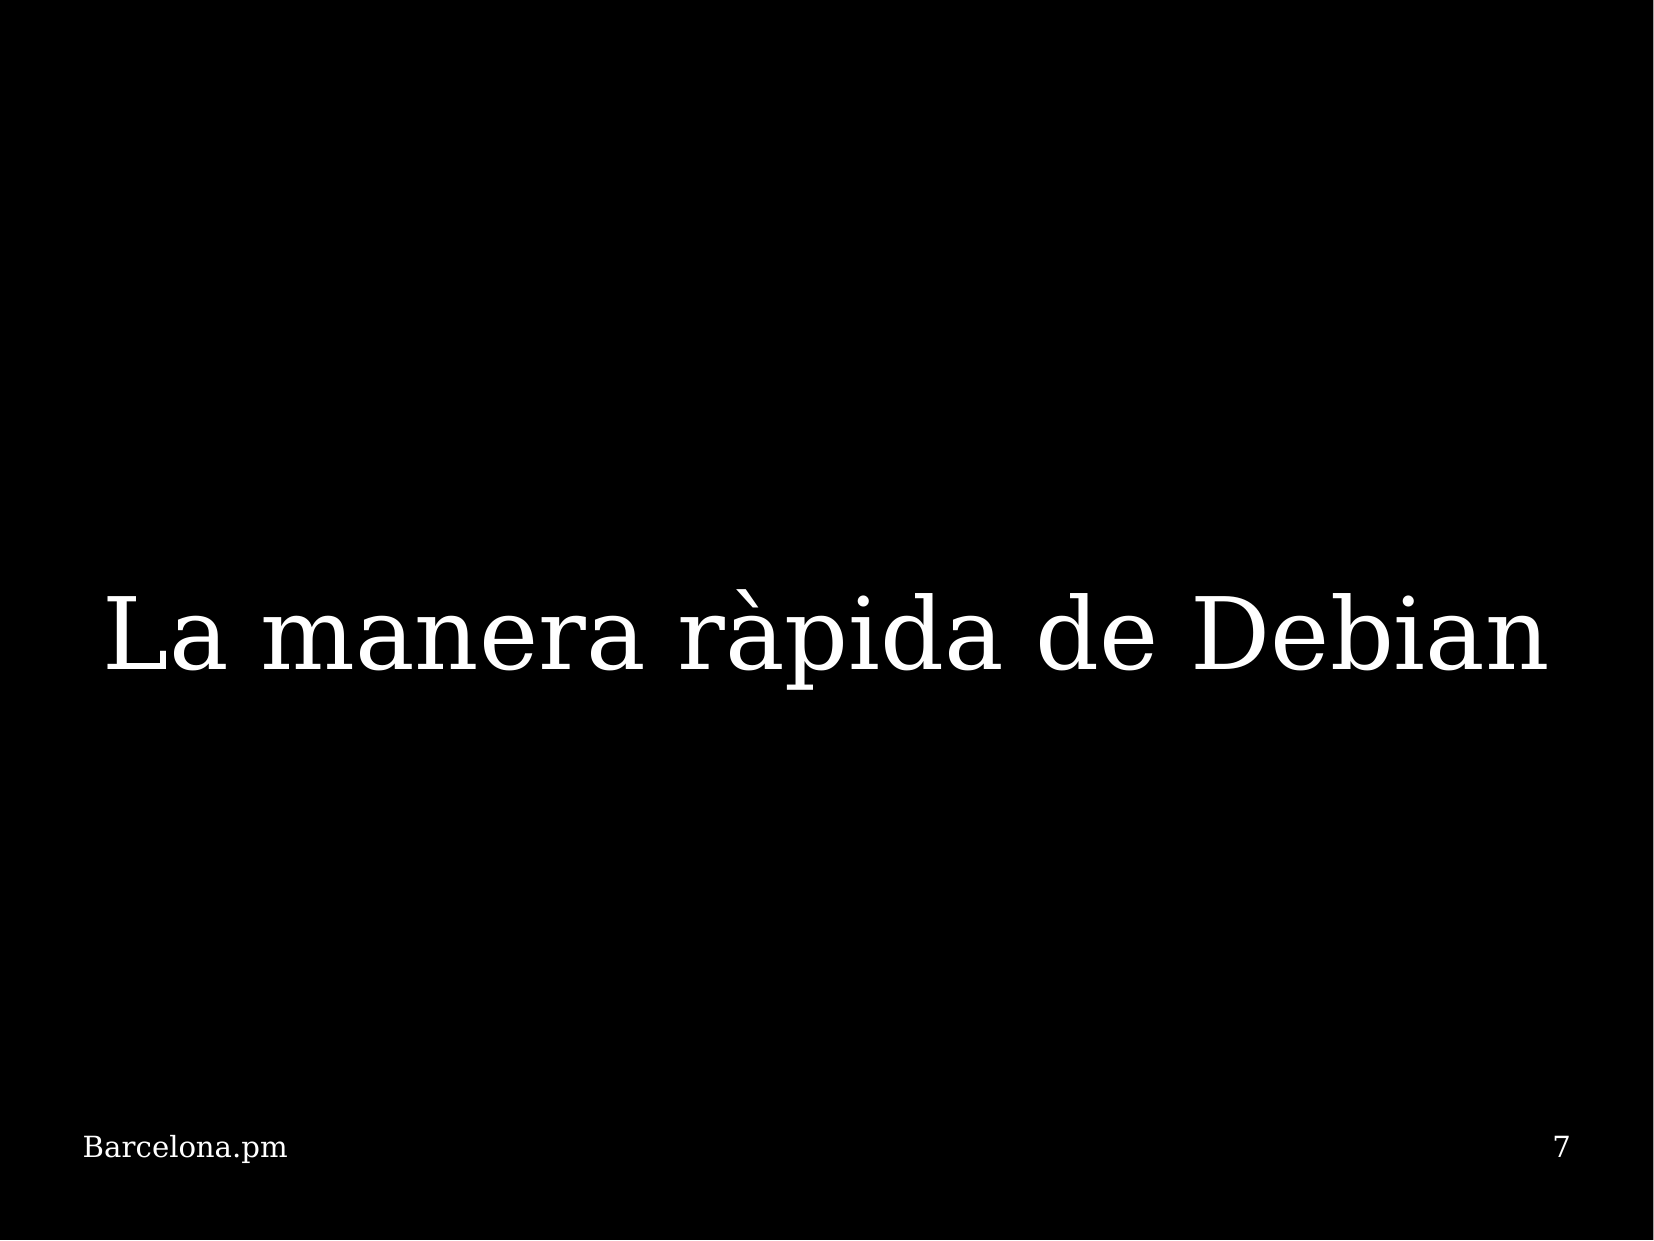

# La manera ràpida de Debian
Barcelona.pm
7